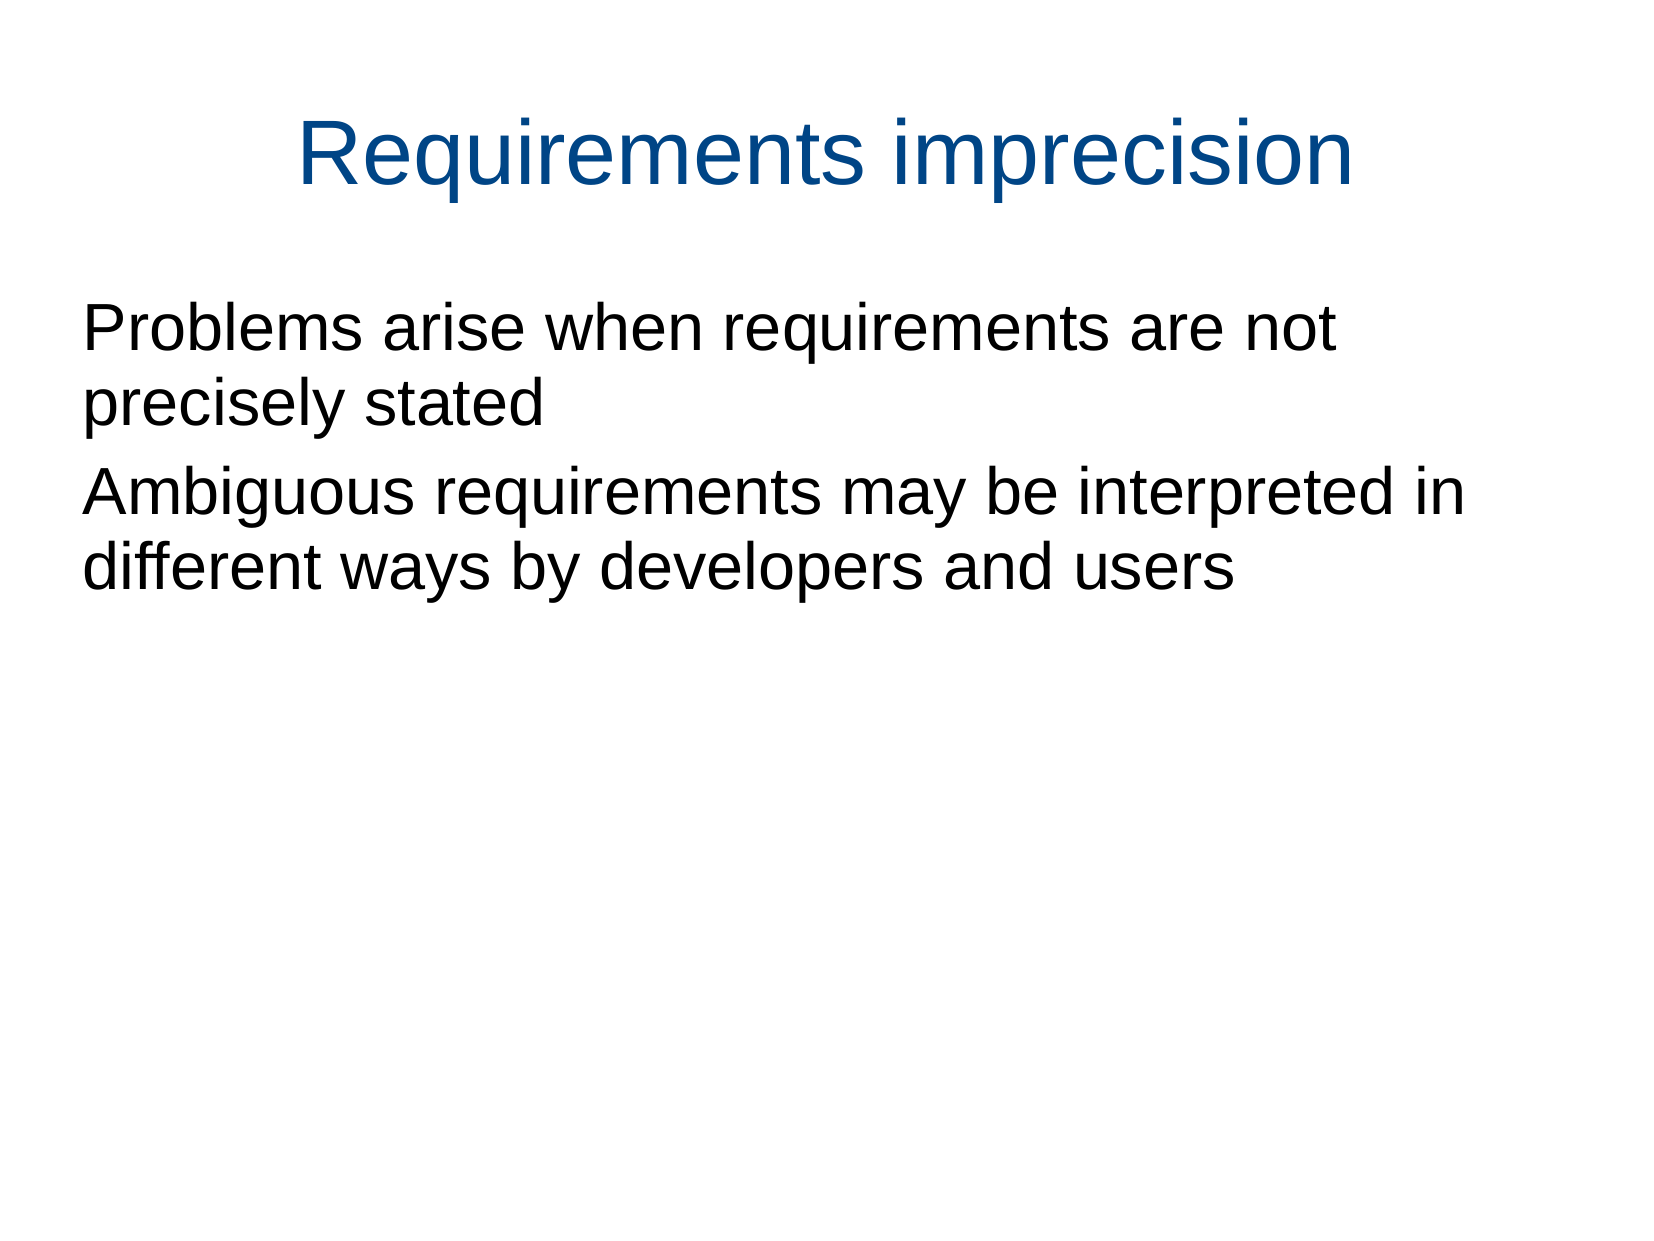

# Requirements imprecision
Problems arise when requirements are not precisely stated
Ambiguous requirements may be interpreted in different ways by developers and users